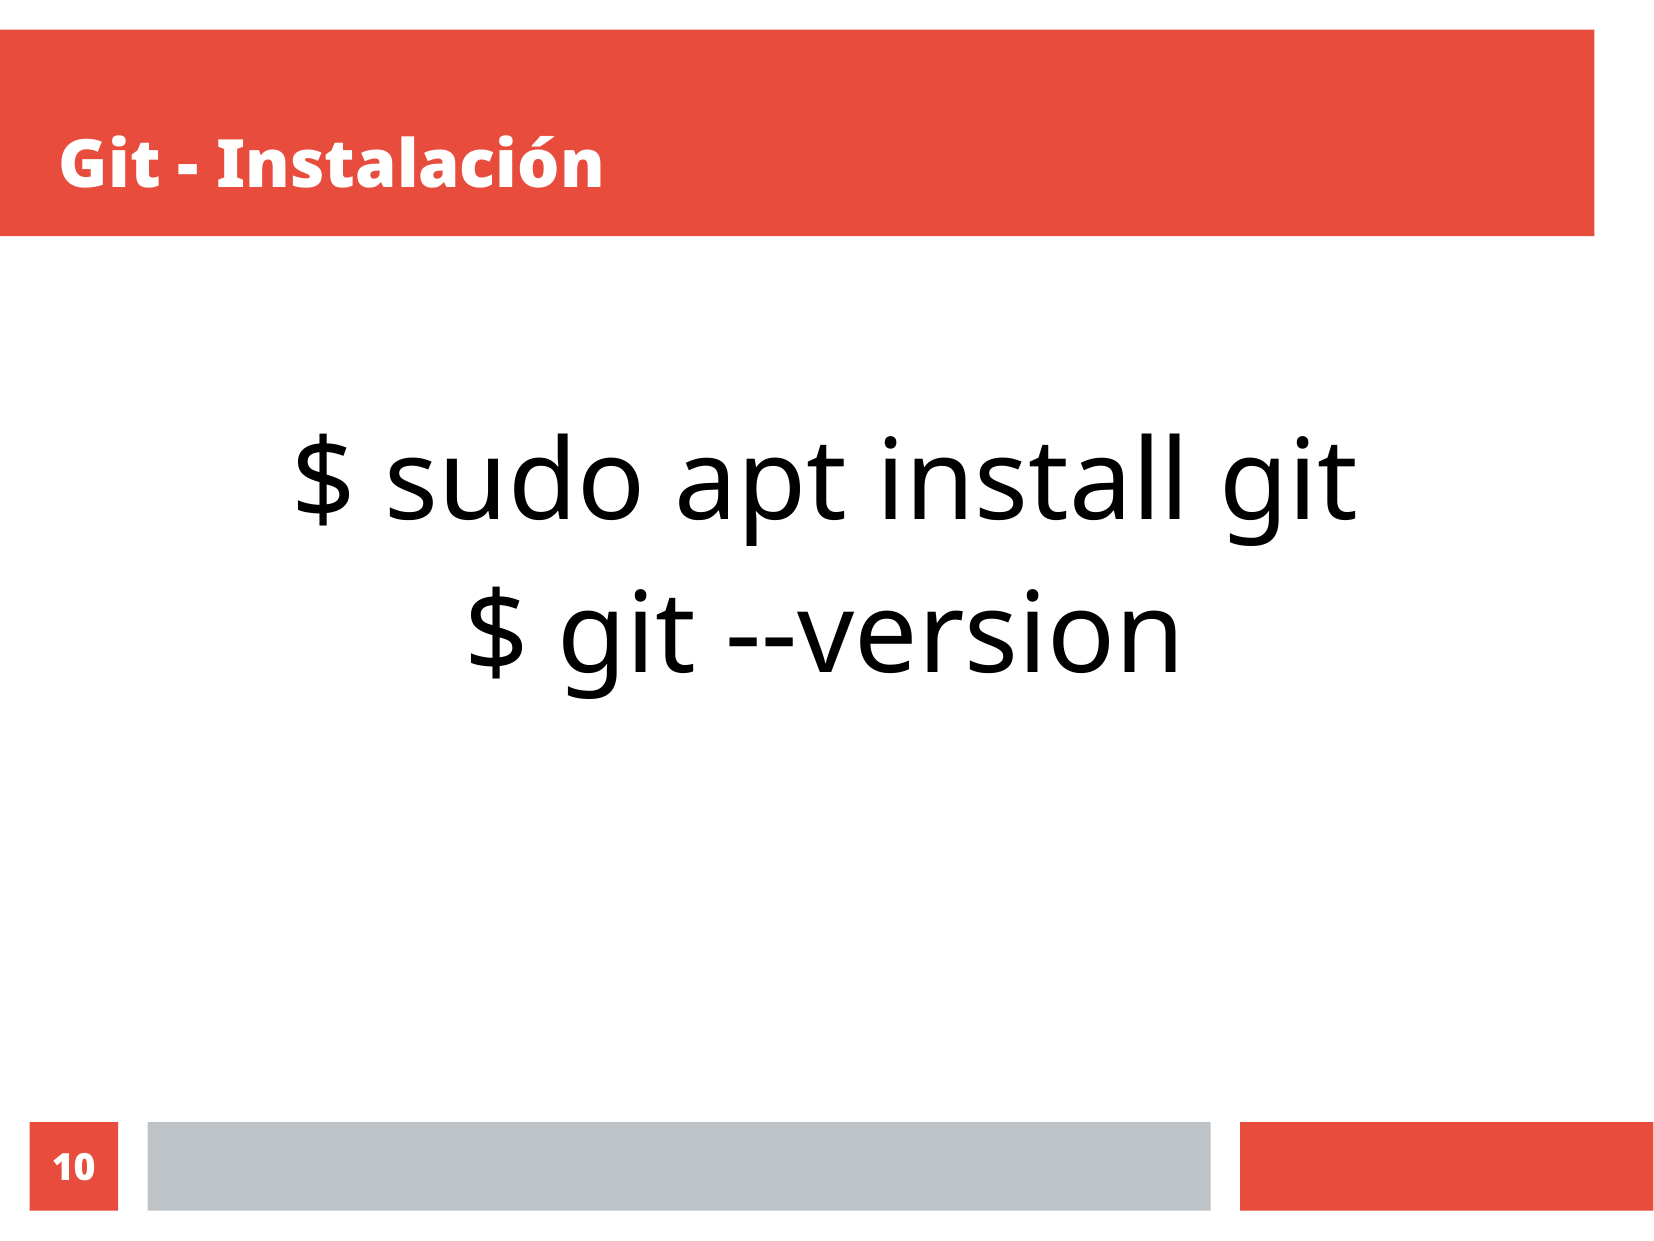

$ sudo apt install git
$ git --version
# Git - Instalación
10